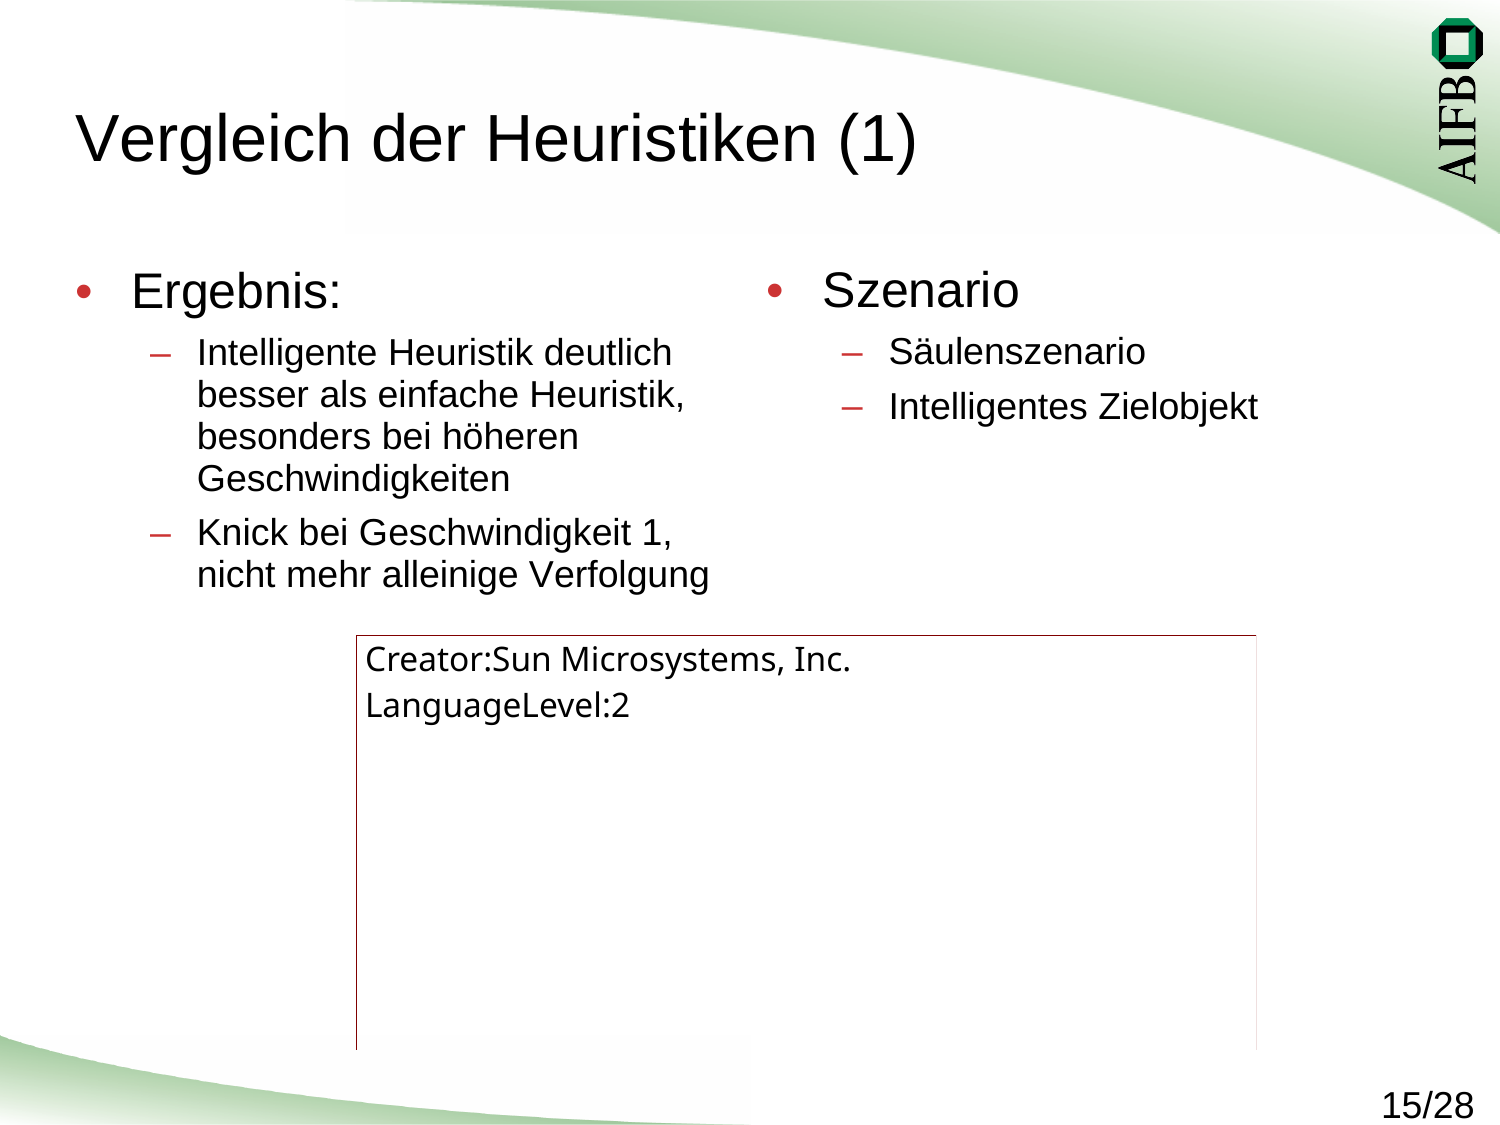

# Vergleich der Heuristiken (1)
Szenario
Säulenszenario
Intelligentes Zielobjekt
Ergebnis:
Intelligente Heuristik deutlich besser als einfache Heuristik, besonders bei höheren Geschwindigkeiten
Knick bei Geschwindigkeit 1, nicht mehr alleinige Verfolgung
15